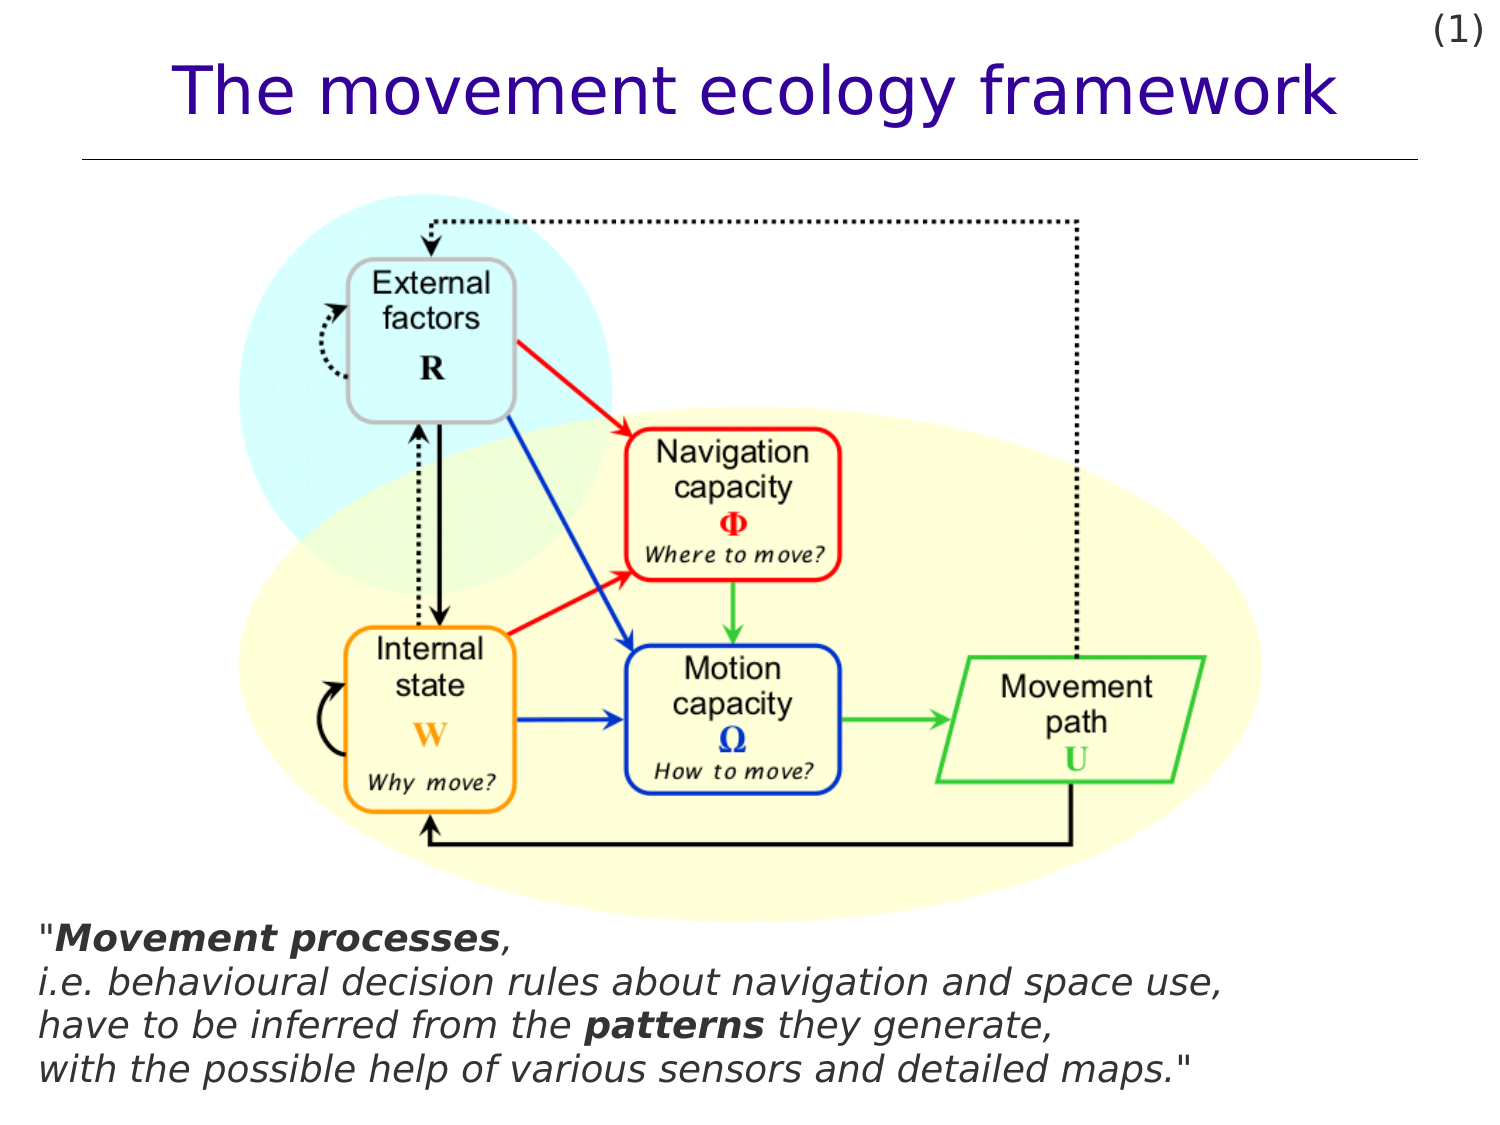

(1)
The movement ecology framework
"Movement processes,
i.e. behavioural decision rules about navigation and space use,
have to be inferred from the patterns they generate,
with the possible help of various sensors and detailed maps."